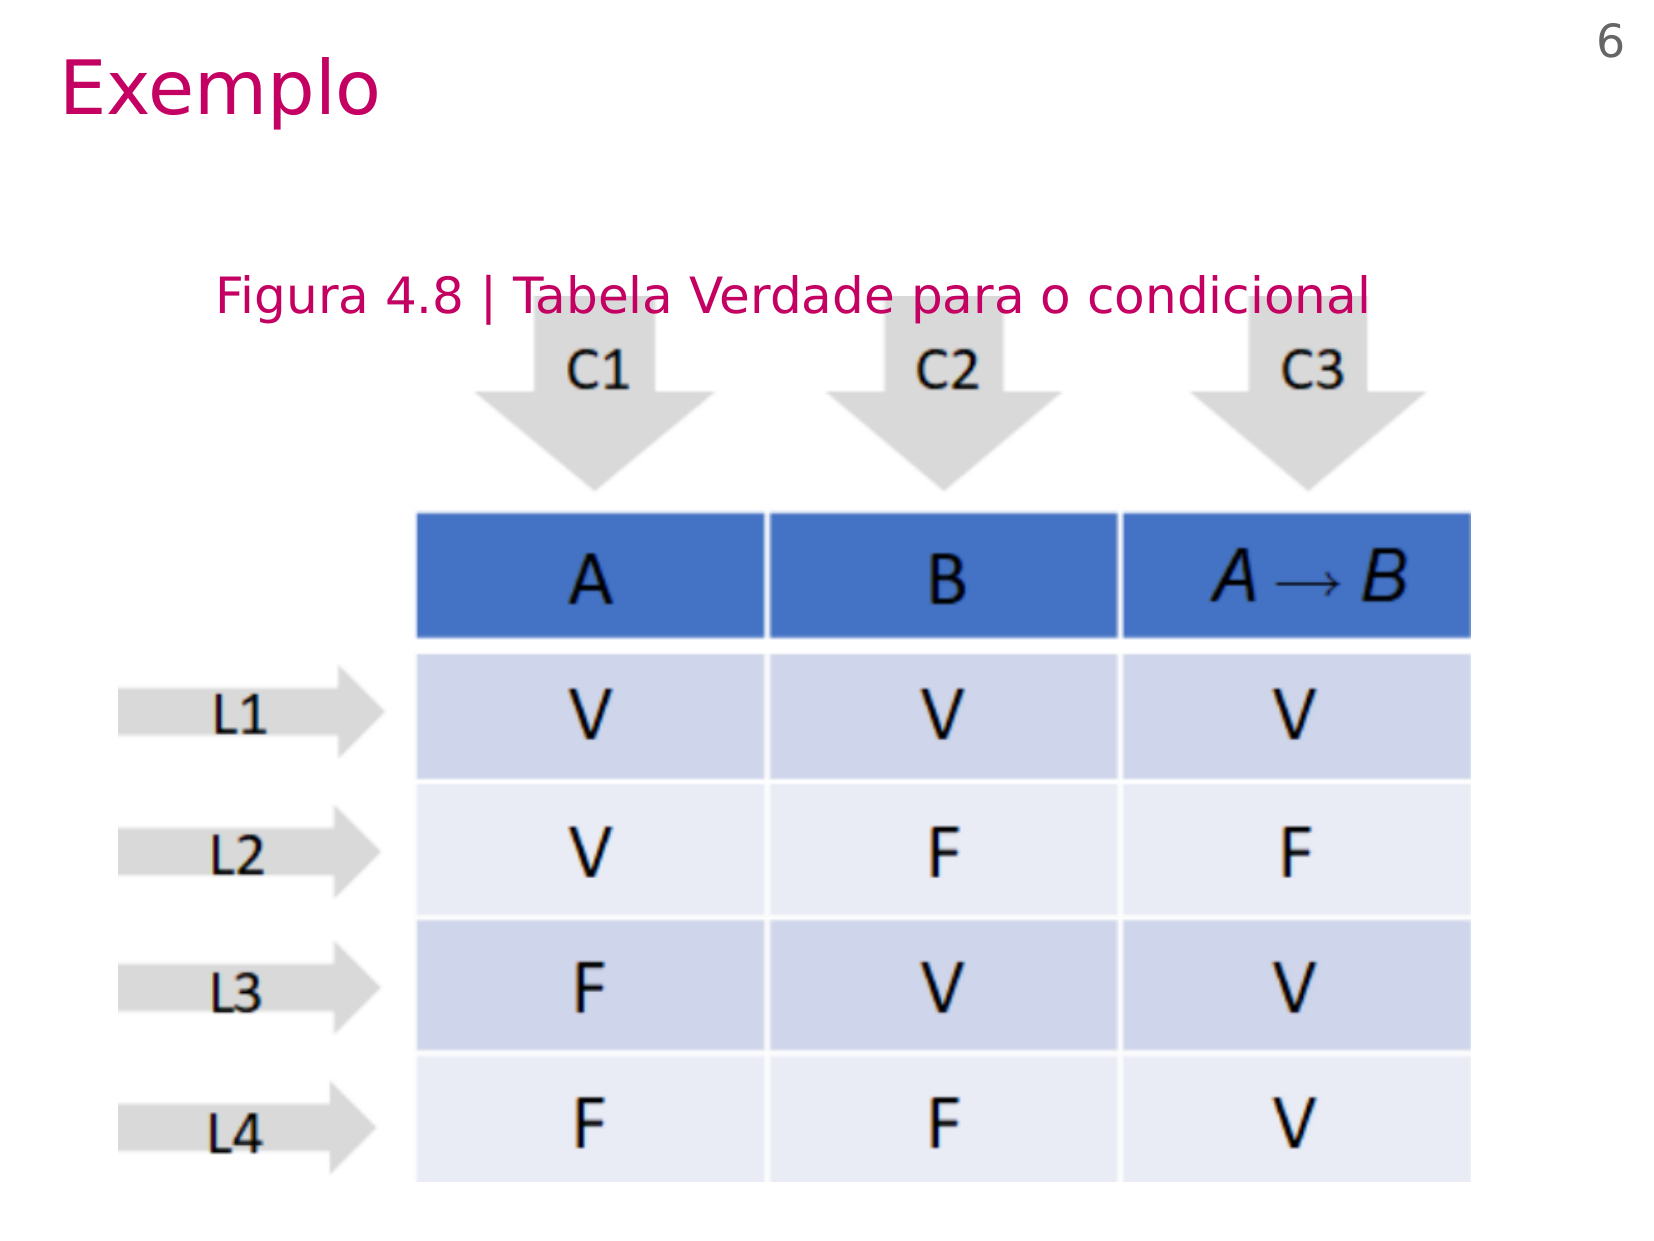

6
# Exemplo
Figura 4.8 | Tabela Verdade para o condicional